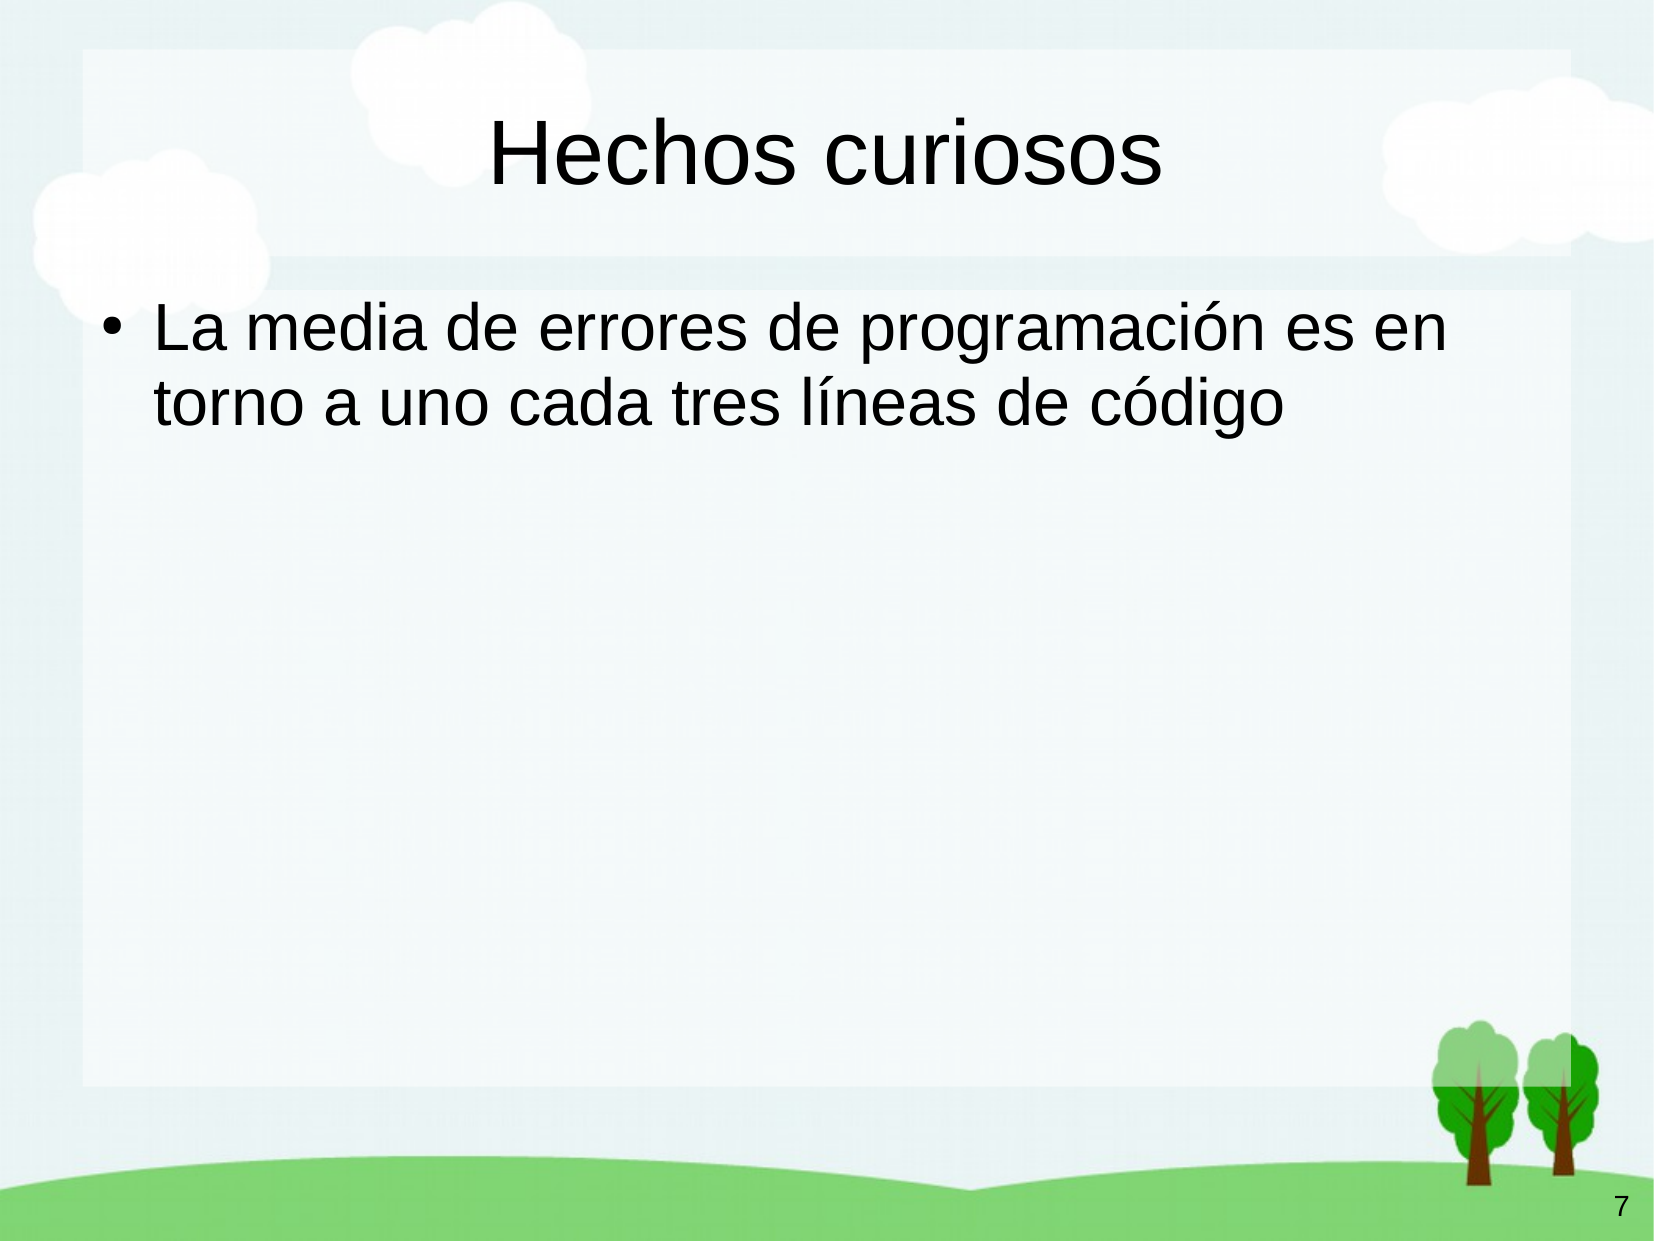

# Hechos curiosos
La media de errores de programación es en torno a uno cada tres líneas de código
7